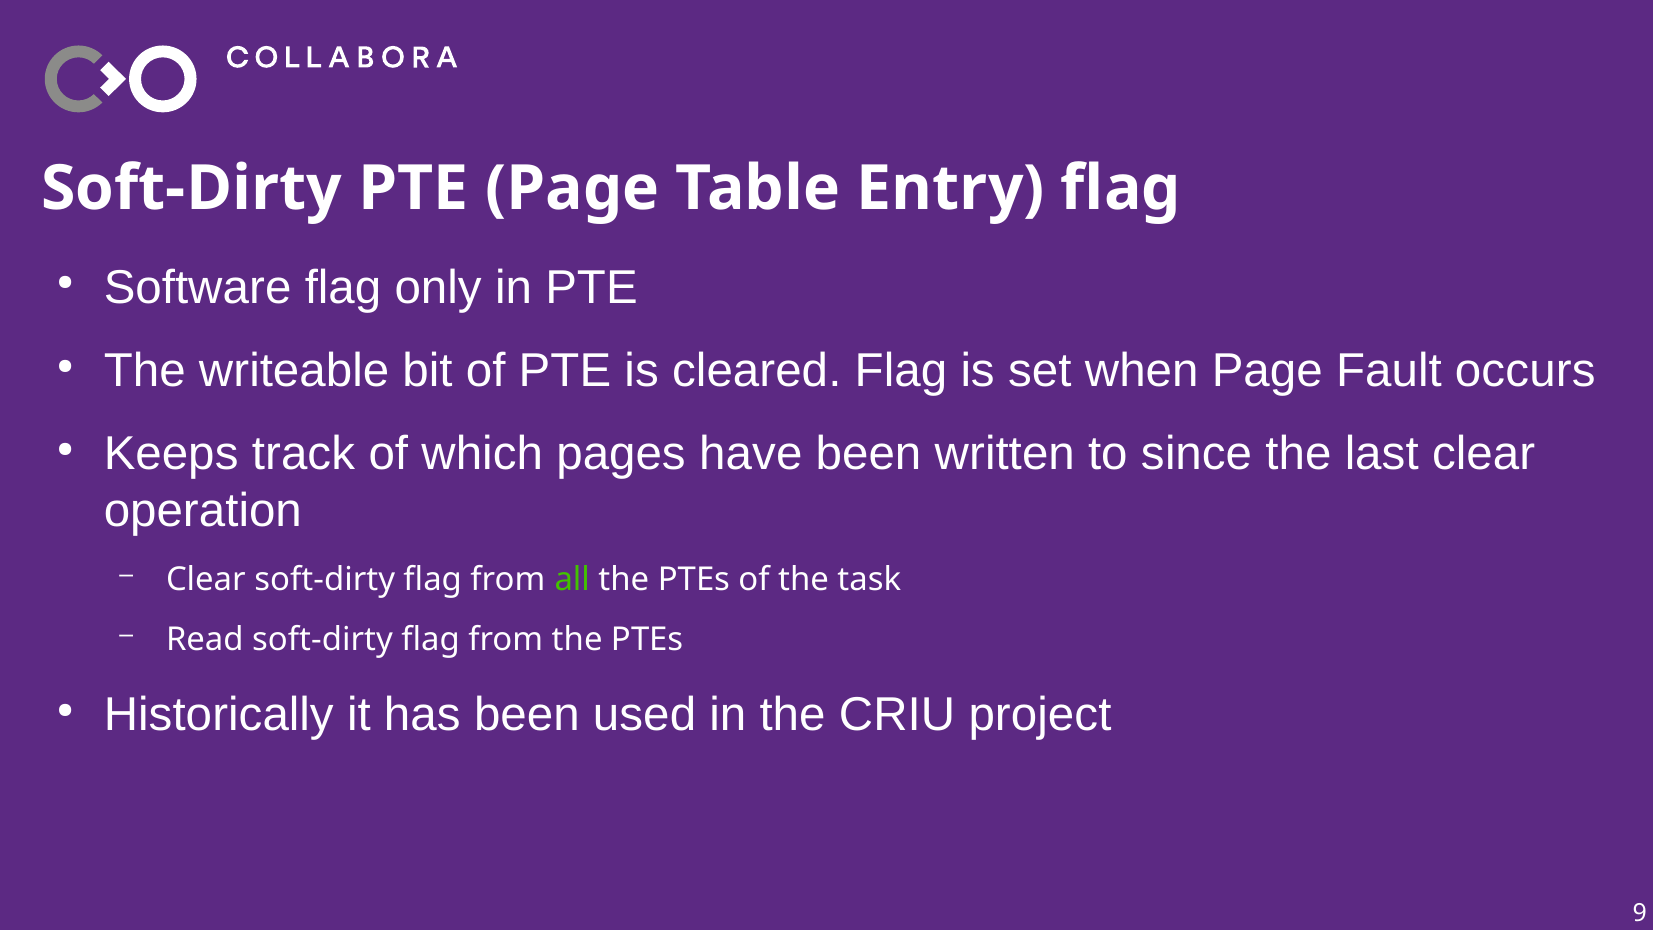

# Soft-Dirty PTE (Page Table Entry) flag
Software flag only in PTE
The writeable bit of PTE is cleared. Flag is set when Page Fault occurs
Keeps track of which pages have been written to since the last clear operation
Clear soft-dirty flag from all the PTEs of the task
Read soft-dirty flag from the PTEs
Historically it has been used in the CRIU project